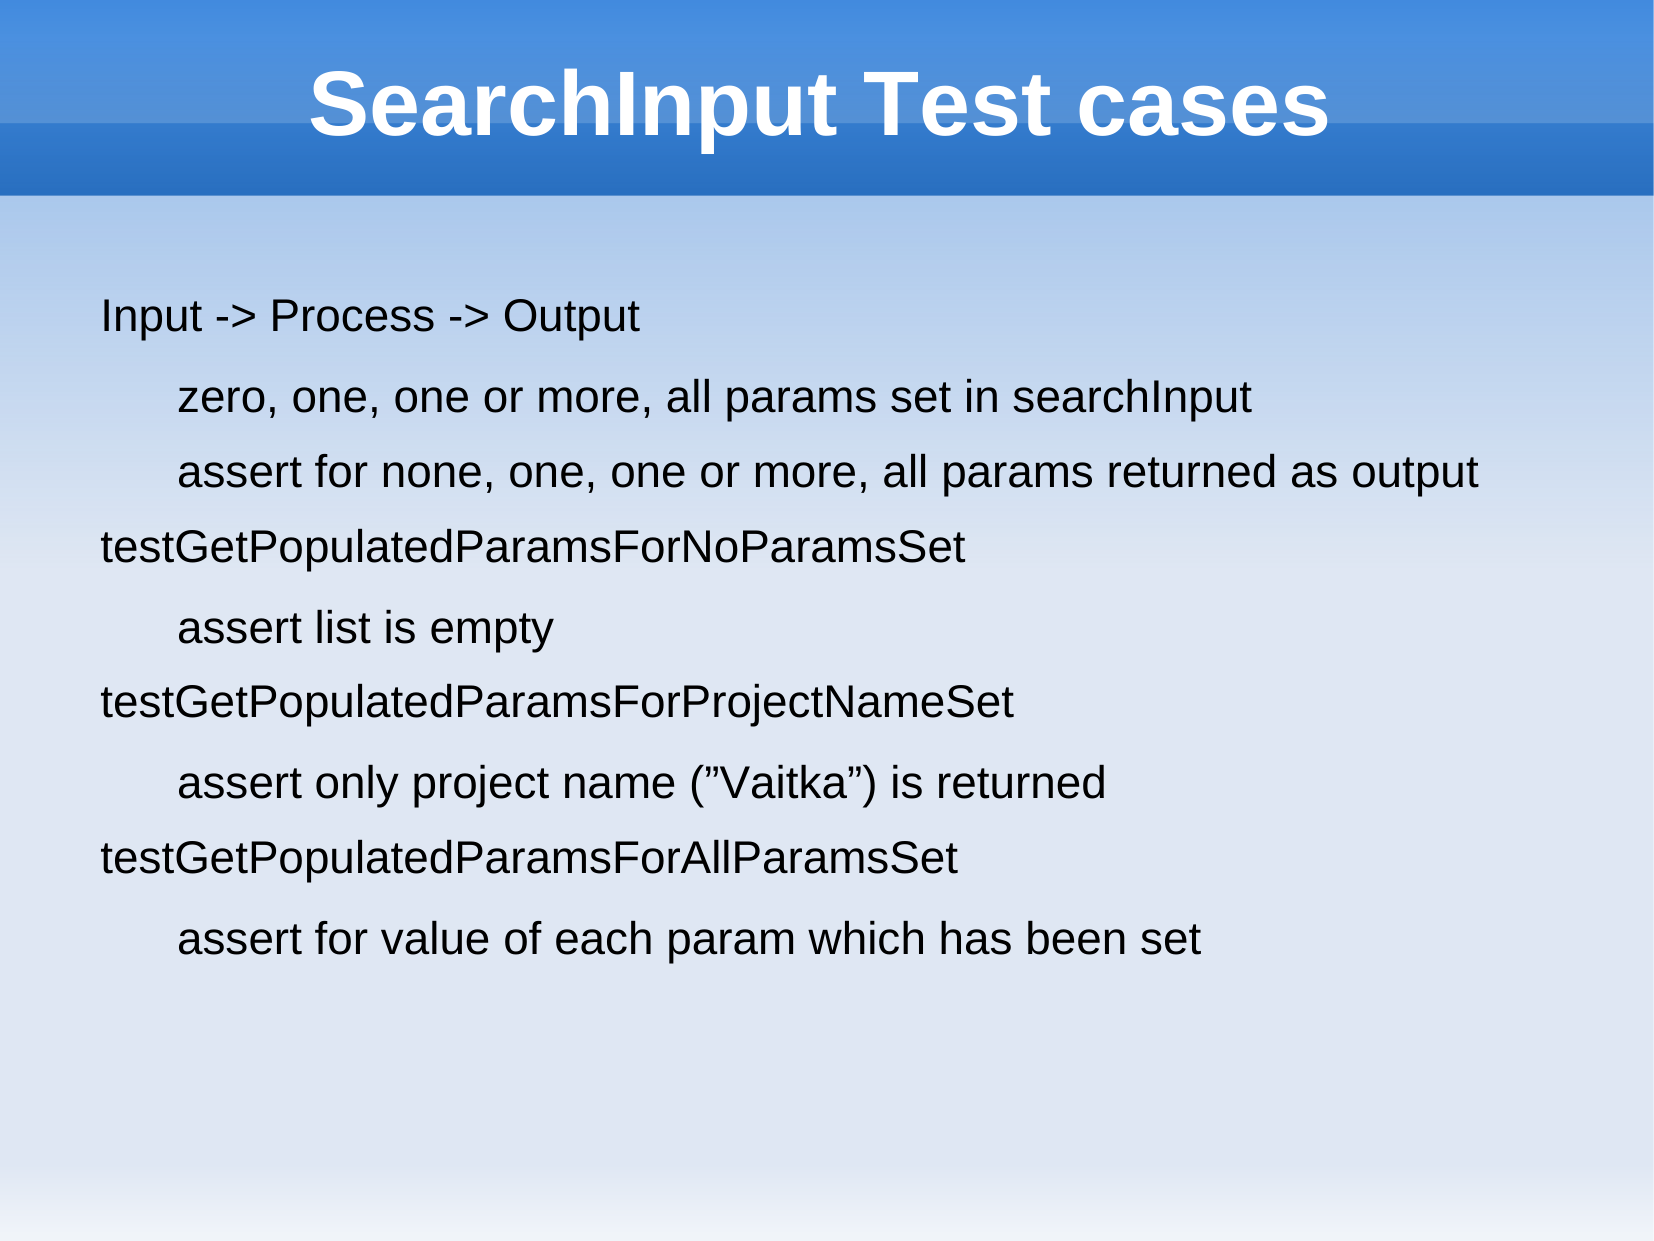

# SearchInput Test cases
Input -> Process -> Output
zero, one, one or more, all params set in searchInput
assert for none, one, one or more, all params returned as output
testGetPopulatedParamsForNoParamsSet
assert list is empty
testGetPopulatedParamsForProjectNameSet
assert only project name (”Vaitka”) is returned
testGetPopulatedParamsForAllParamsSet
assert for value of each param which has been set